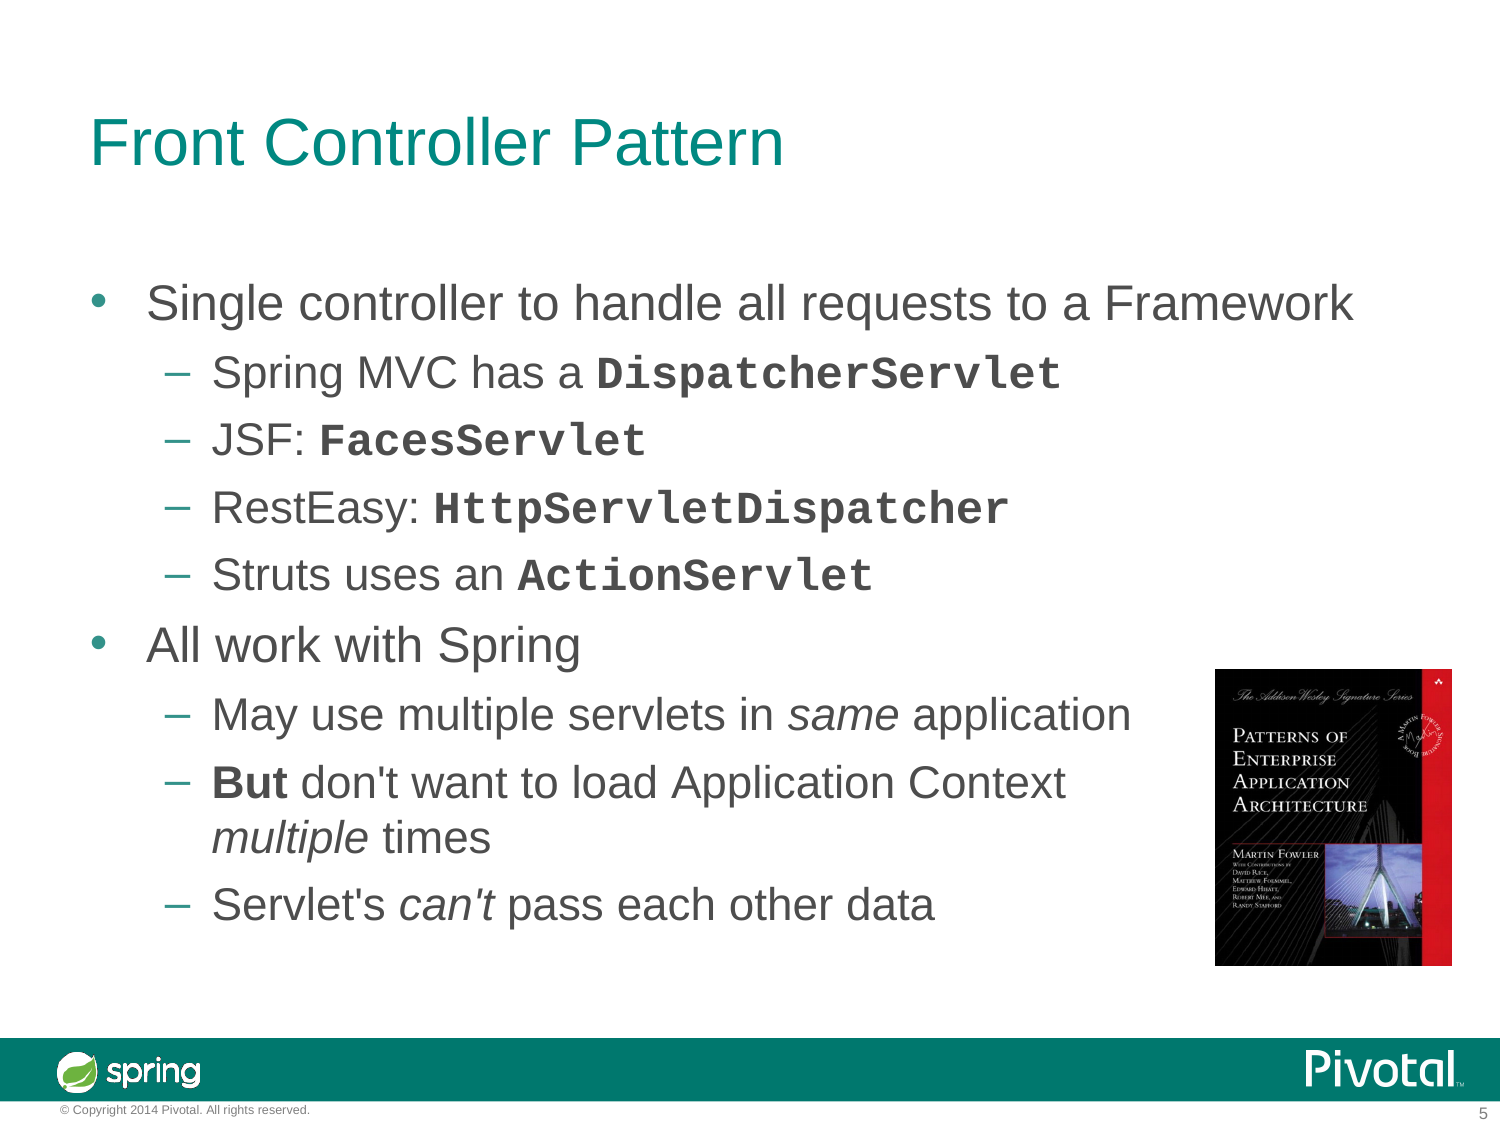

# Front Controller Pattern
Single controller to handle all requests to a Framework
Spring MVC has a DispatcherServlet
JSF: FacesServlet
RestEasy: HttpServletDispatcher
Struts uses an ActionServlet
All work with Spring
May use multiple servlets in same application
But don't want to load Application Context
multiple times
Servlet's can't pass each other data